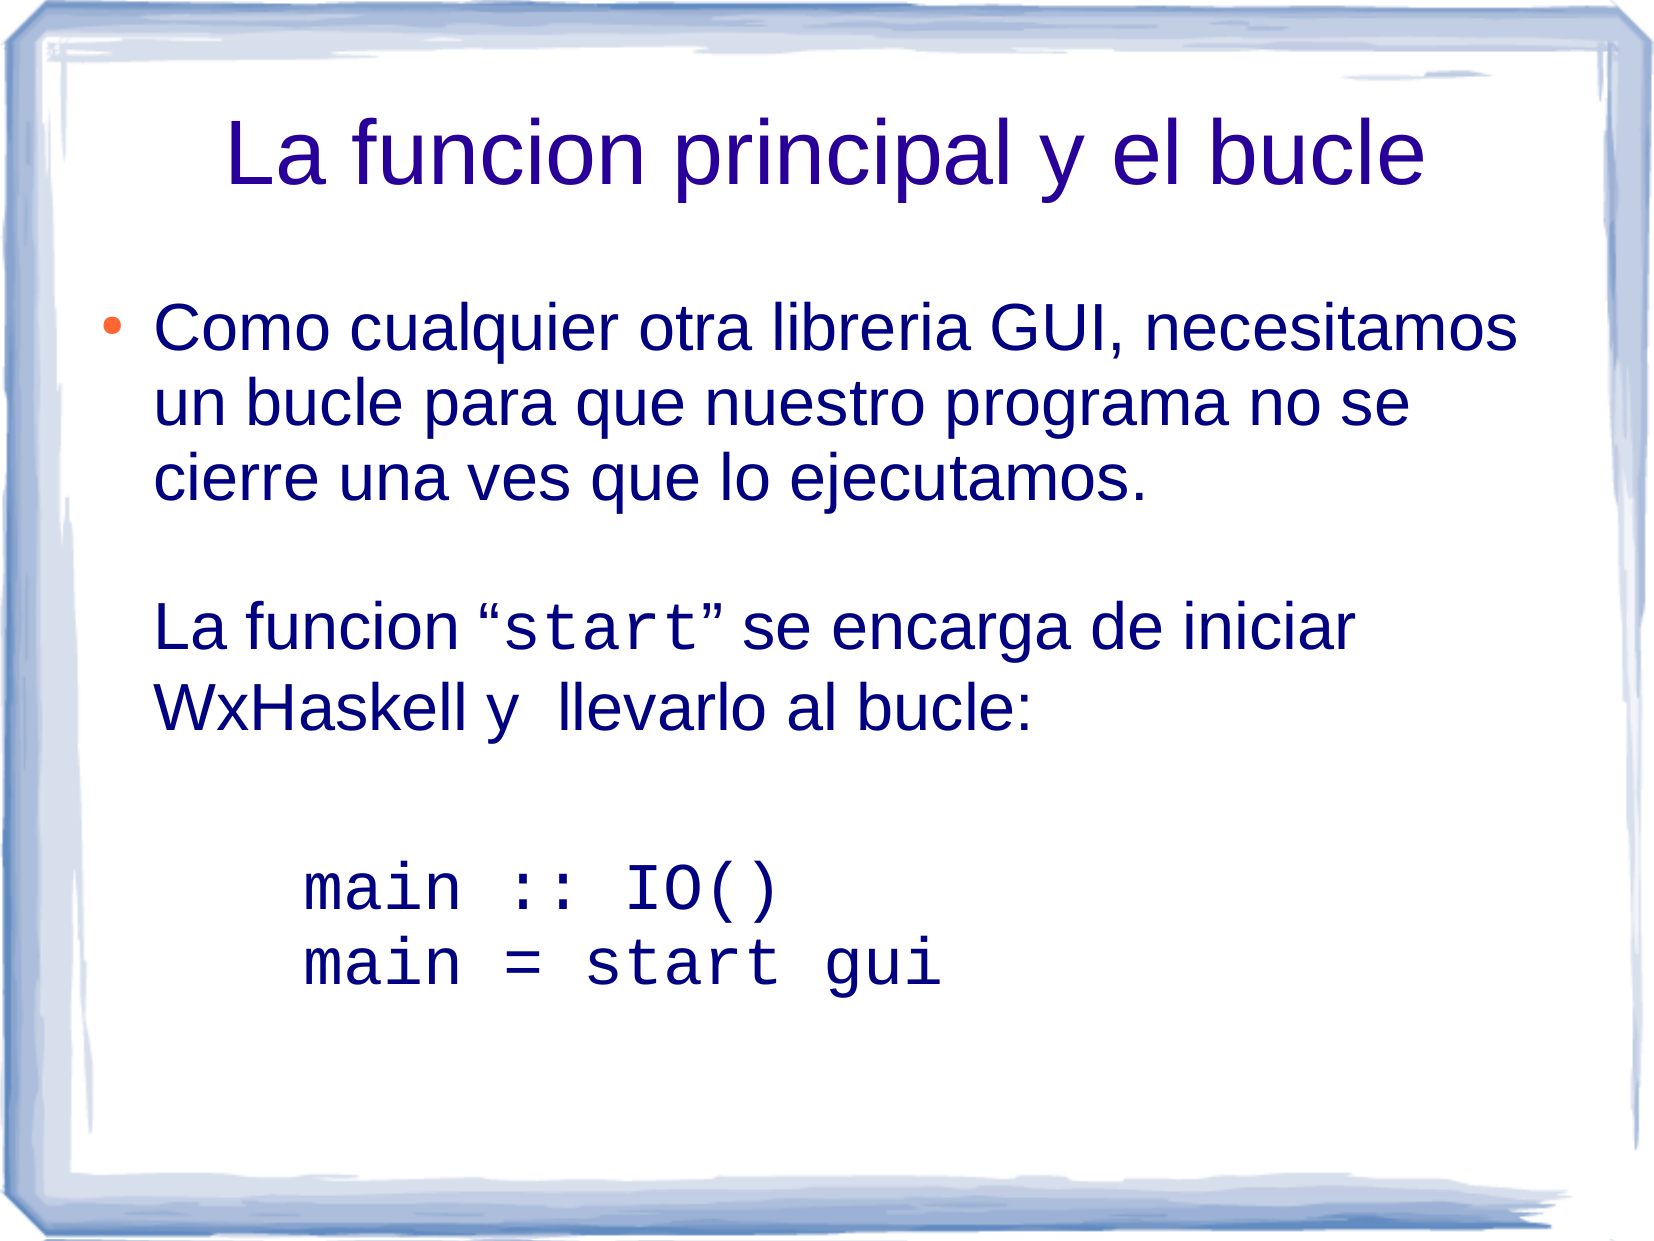

# La funcion principal y el bucle
Como cualquier otra libreria GUI, necesitamos un bucle para que nuestro programa no se cierre una ves que lo ejecutamos.
La funcion “start” se encarga de iniciar WxHaskell y llevarlo al bucle:
		main :: IO()
		main = start gui